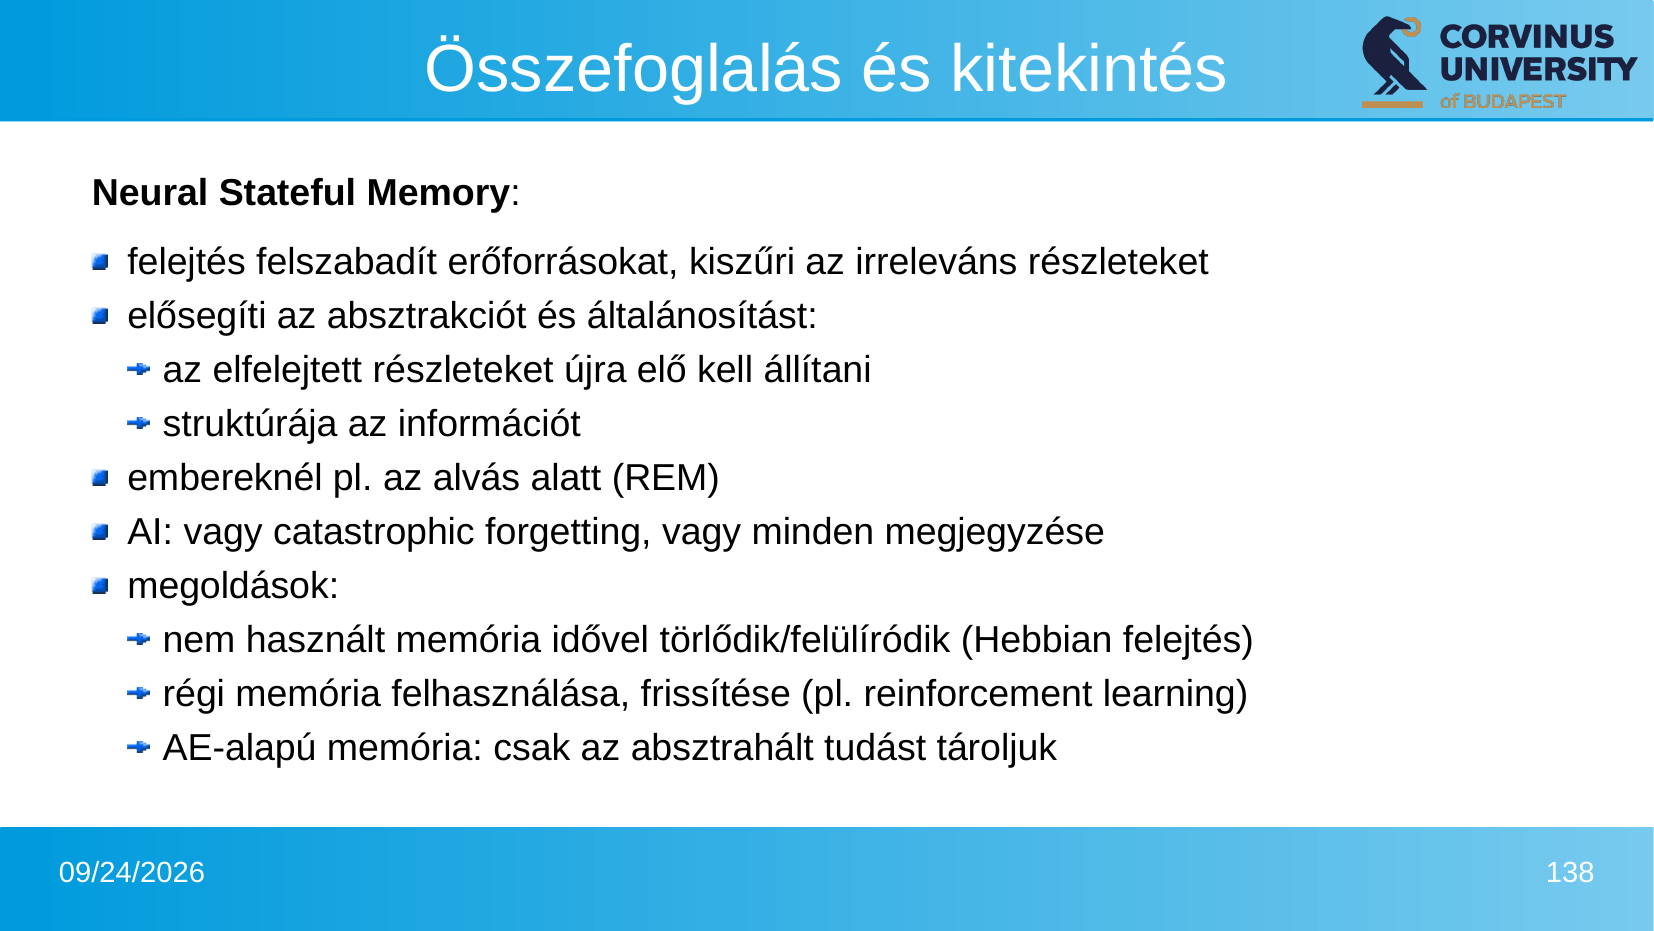

# Összefoglalás és kitekintés
Neural Stateful Memory:
felejtés felszabadít erőforrásokat, kiszűri az irreleváns részleteket
elősegíti az absztrakciót és általánosítást:
az elfelejtett részleteket újra elő kell állítani
struktúrája az információt
embereknél pl. az alvás alatt (REM)
AI: vagy catastrophic forgetting, vagy minden megjegyzése
megoldások:
nem használt memória idővel törlődik/felülíródik (Hebbian felejtés)
régi memória felhasználása, frissítése (pl. reinforcement learning)
AE-alapú memória: csak az absztrahált tudást tároljuk
138